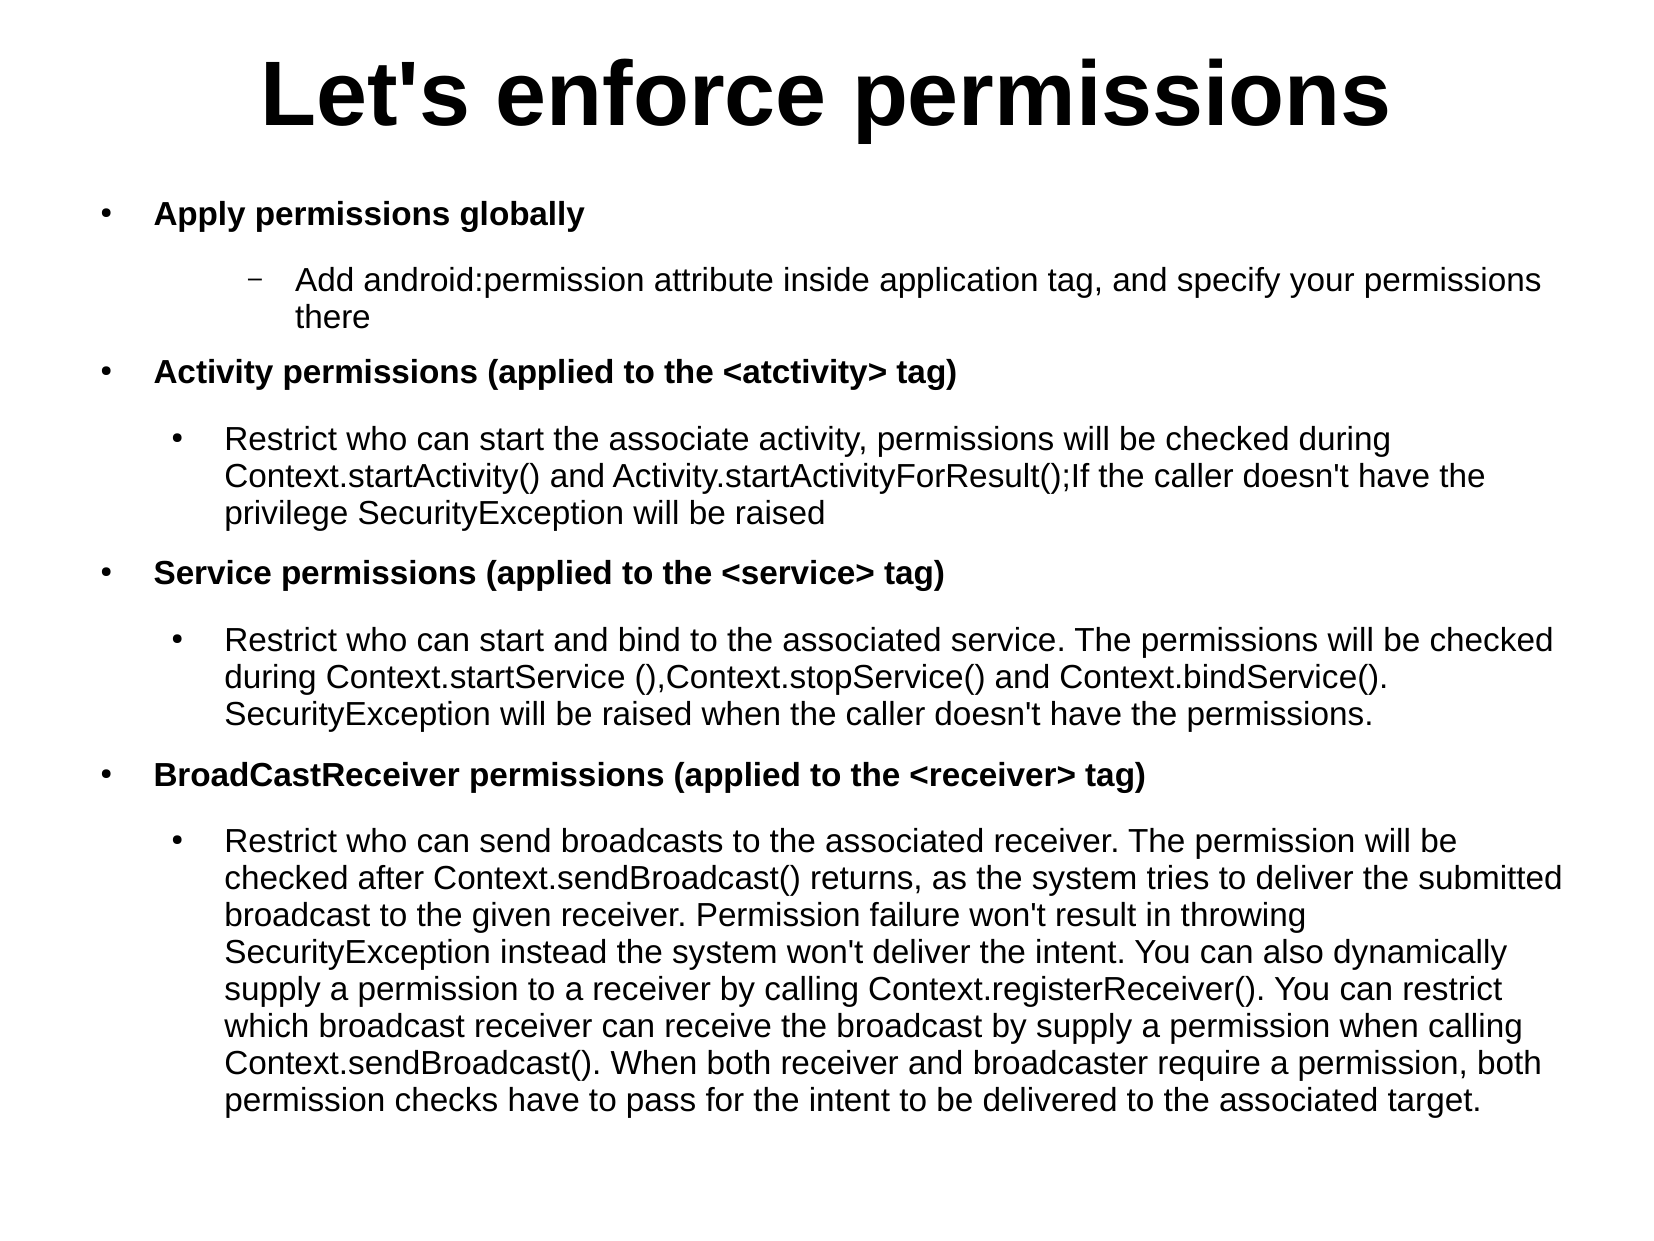

# Let's enforce permissions
Apply permissions globally
Add android:permission attribute inside application tag, and specify your permissions there
Activity permissions (applied to the <atctivity> tag)
Restrict who can start the associate activity, permissions will be checked during Context.startActivity() and Activity.startActivityForResult();If the caller doesn't have the privilege SecurityException will be raised
Service permissions (applied to the <service> tag)
Restrict who can start and bind to the associated service. The permissions will be checked during Context.startService (),Context.stopService() and Context.bindService(). SecurityException will be raised when the caller doesn't have the permissions.
BroadCastReceiver permissions (applied to the <receiver> tag)
Restrict who can send broadcasts to the associated receiver. The permission will be checked after Context.sendBroadcast() returns, as the system tries to deliver the submitted broadcast to the given receiver. Permission failure won't result in throwing SecurityException instead the system won't deliver the intent. You can also dynamically supply a permission to a receiver by calling Context.registerReceiver(). You can restrict which broadcast receiver can receive the broadcast by supply a permission when calling Context.sendBroadcast(). When both receiver and broadcaster require a permission, both permission checks have to pass for the intent to be delivered to the associated target.